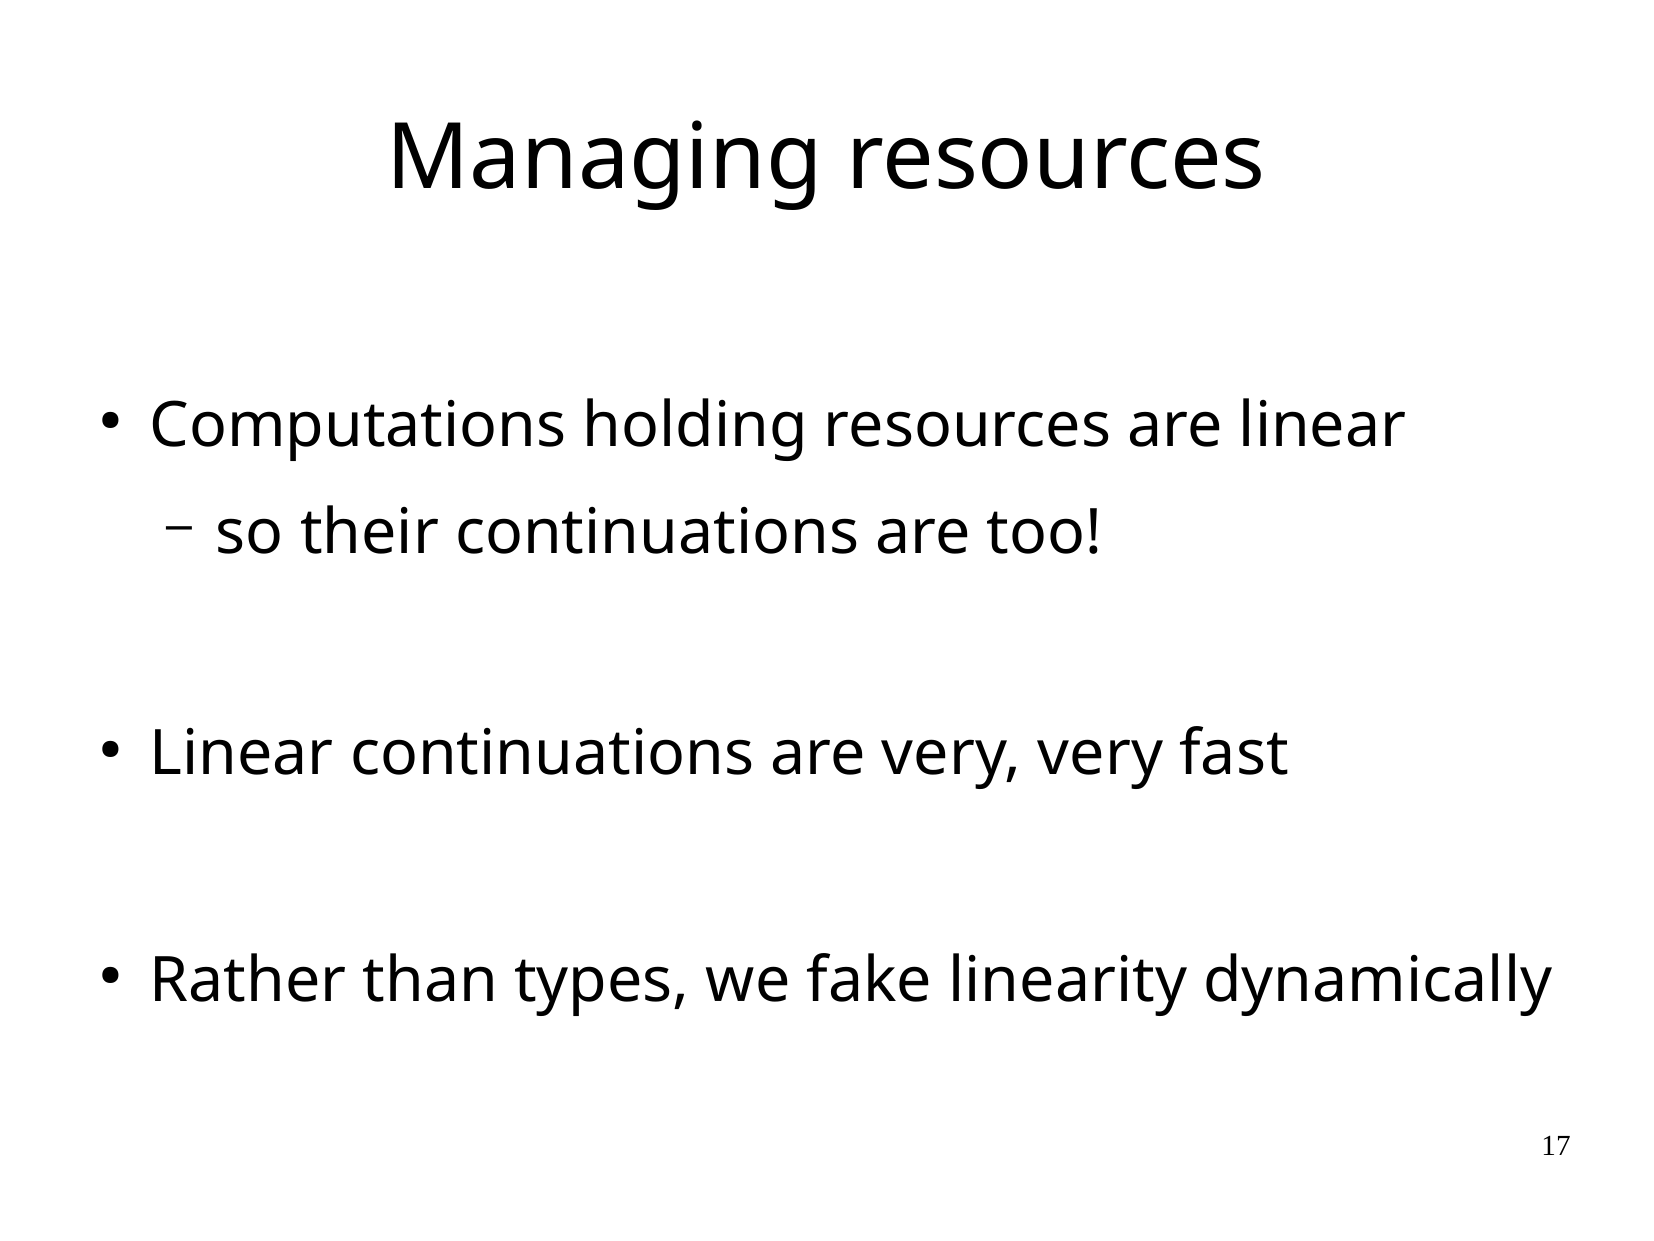

# Managing resources
Computations holding resources are linear
so their continuations are too!
Linear continuations are very, very fast
Rather than types, we fake linearity dynamically
17